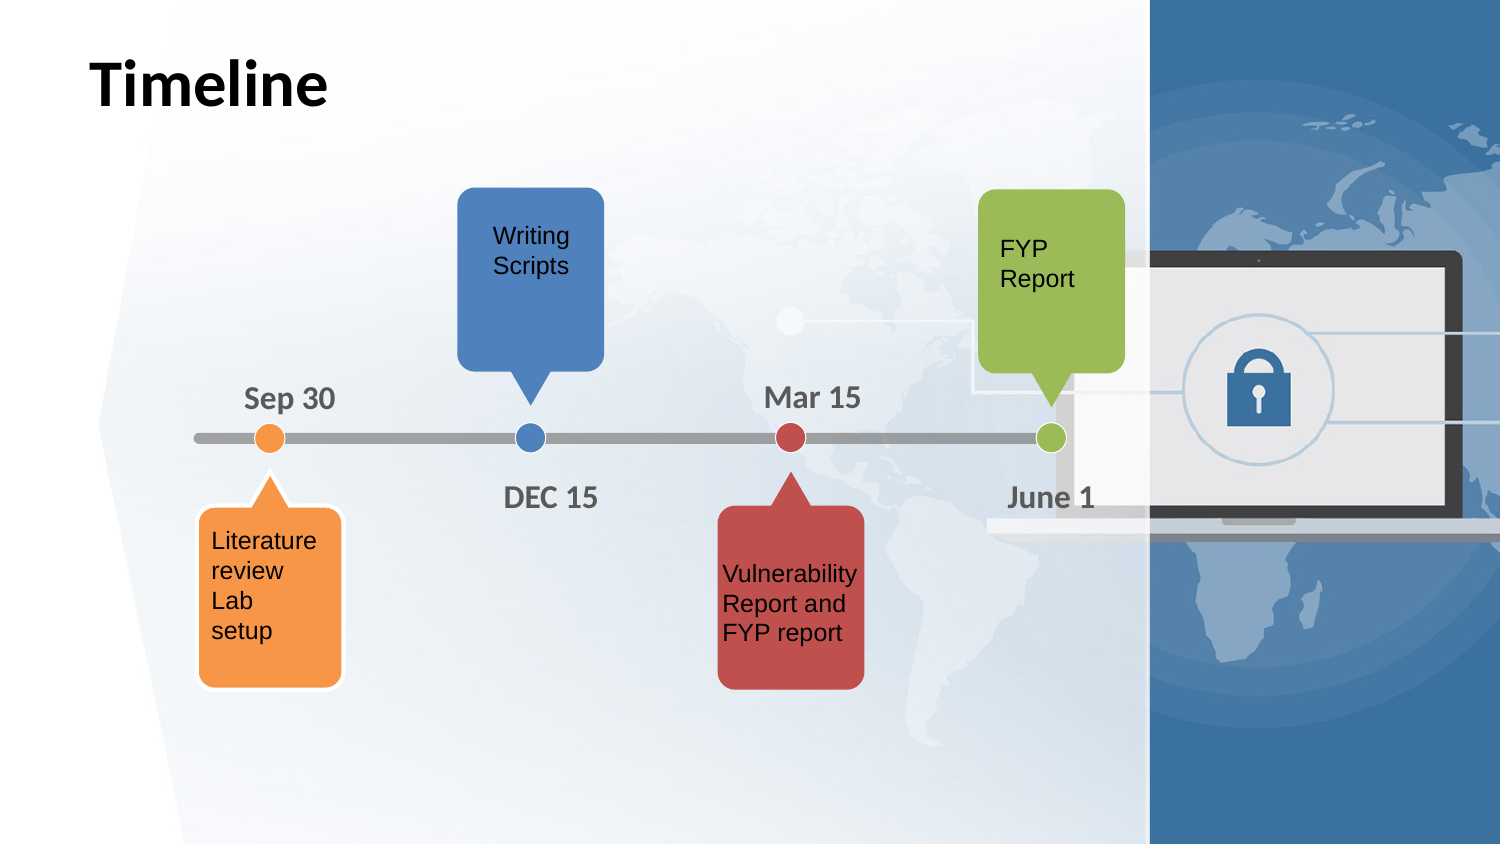

Timeline
 Writing
 Scripts
FYP
Report
Mar 15
Sep 30
June 1
DEC 15
Literature review
Lab setup
Vulnerability
Report and
FYP report